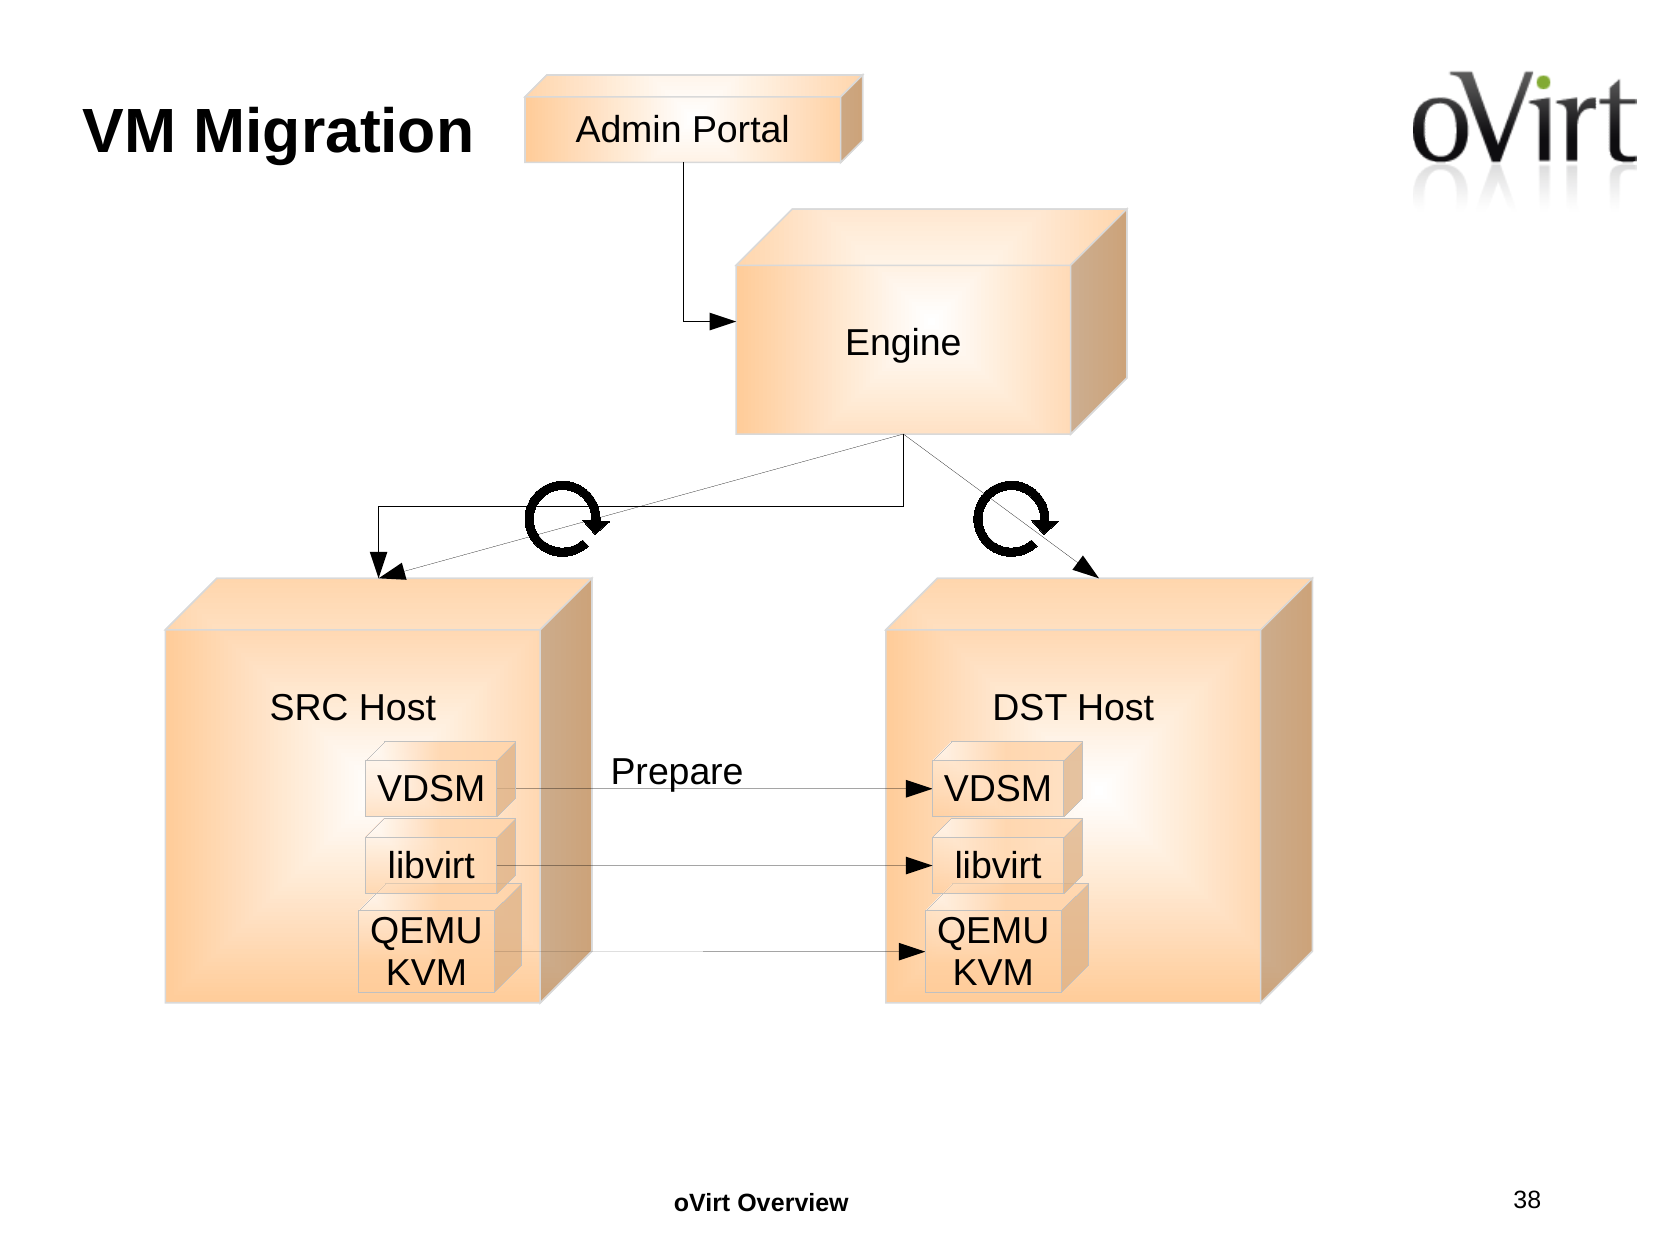

# VM Migration
Admin Portal
Engine
SRC Host
DST Host
VDSM
VDSM
Prepare
libvirt
libvirt
QEMU
KVM
QEMU
KVM